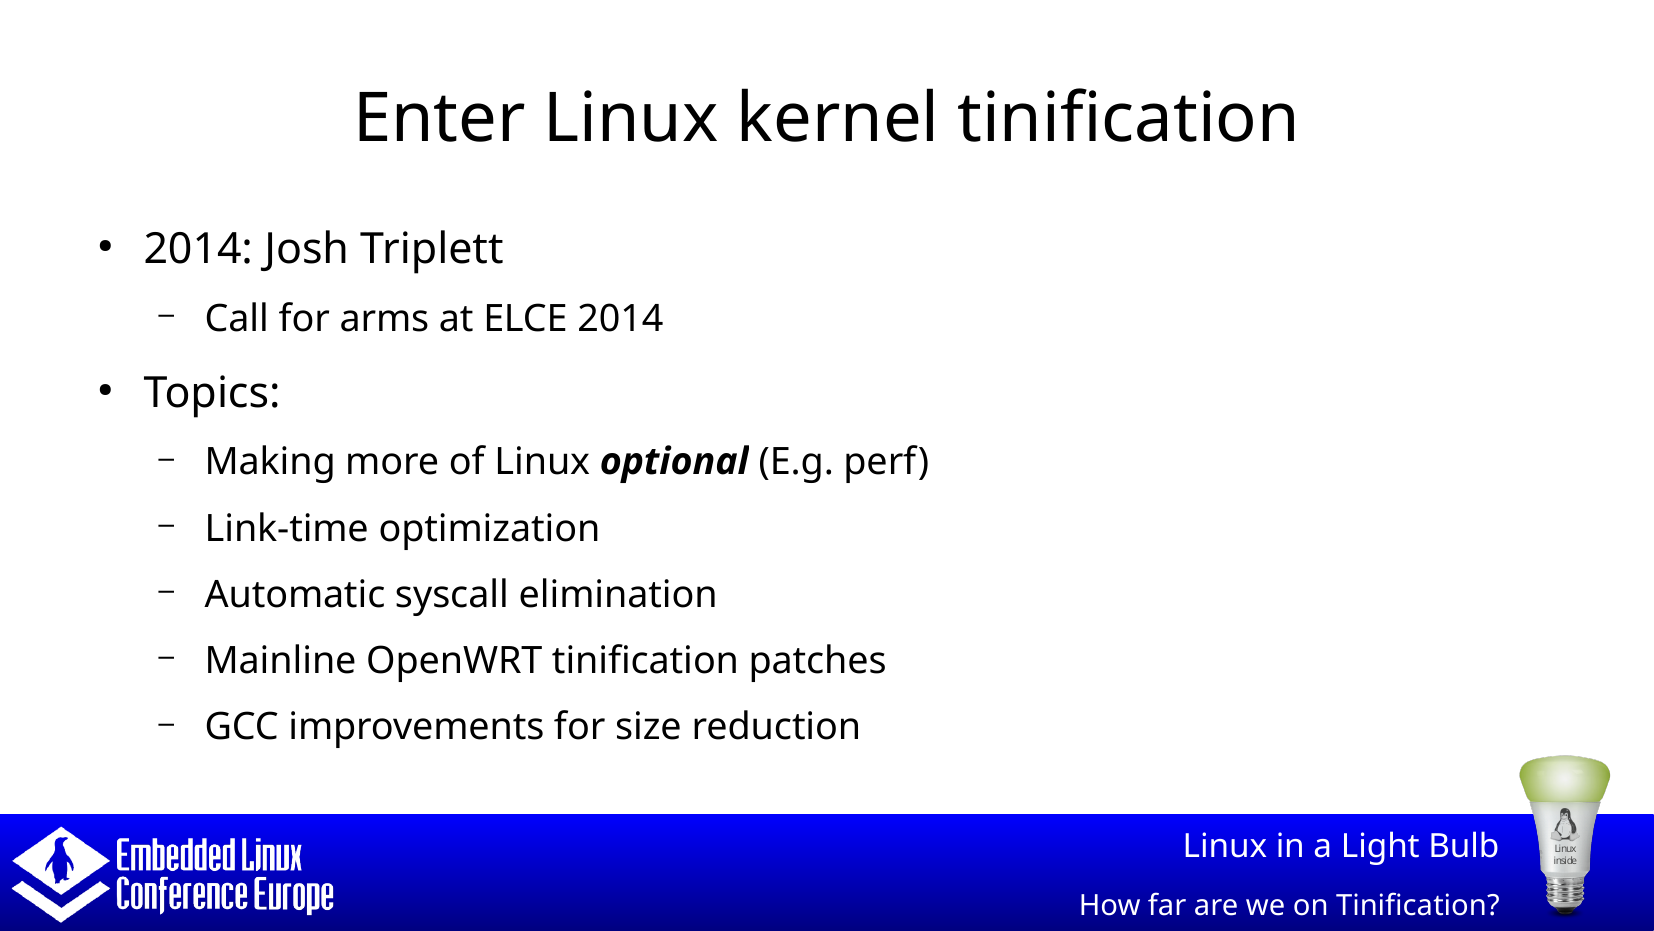

# Enter Linux kernel tinification
2014: Josh Triplett
Call for arms at ELCE 2014
Topics:
Making more of Linux optional (E.g. perf)
Link-time optimization
Automatic syscall elimination
Mainline OpenWRT tinification patches
GCC improvements for size reduction
Linux in a Light Bulb